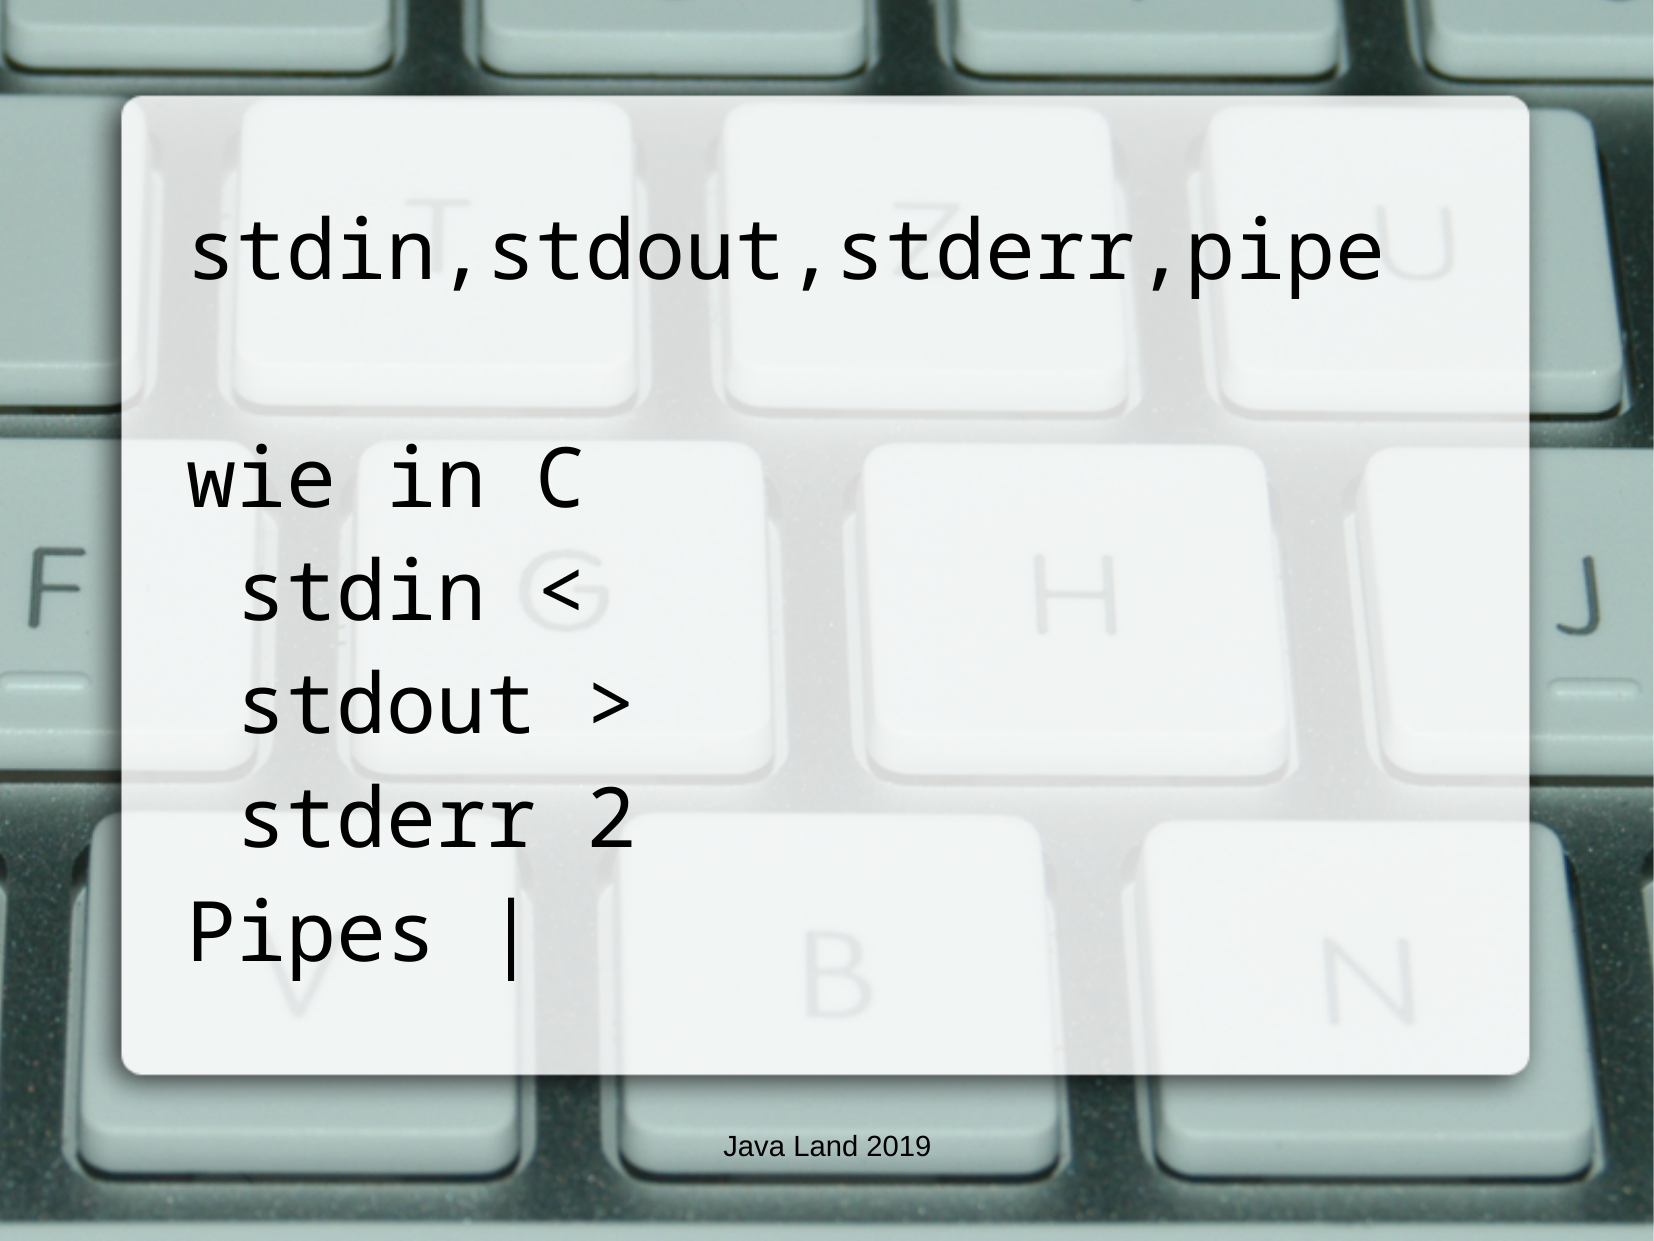

#
stdin,stdout,stderr,pipe
wie in C
 stdin <
 stdout >
 stderr 2
Pipes |